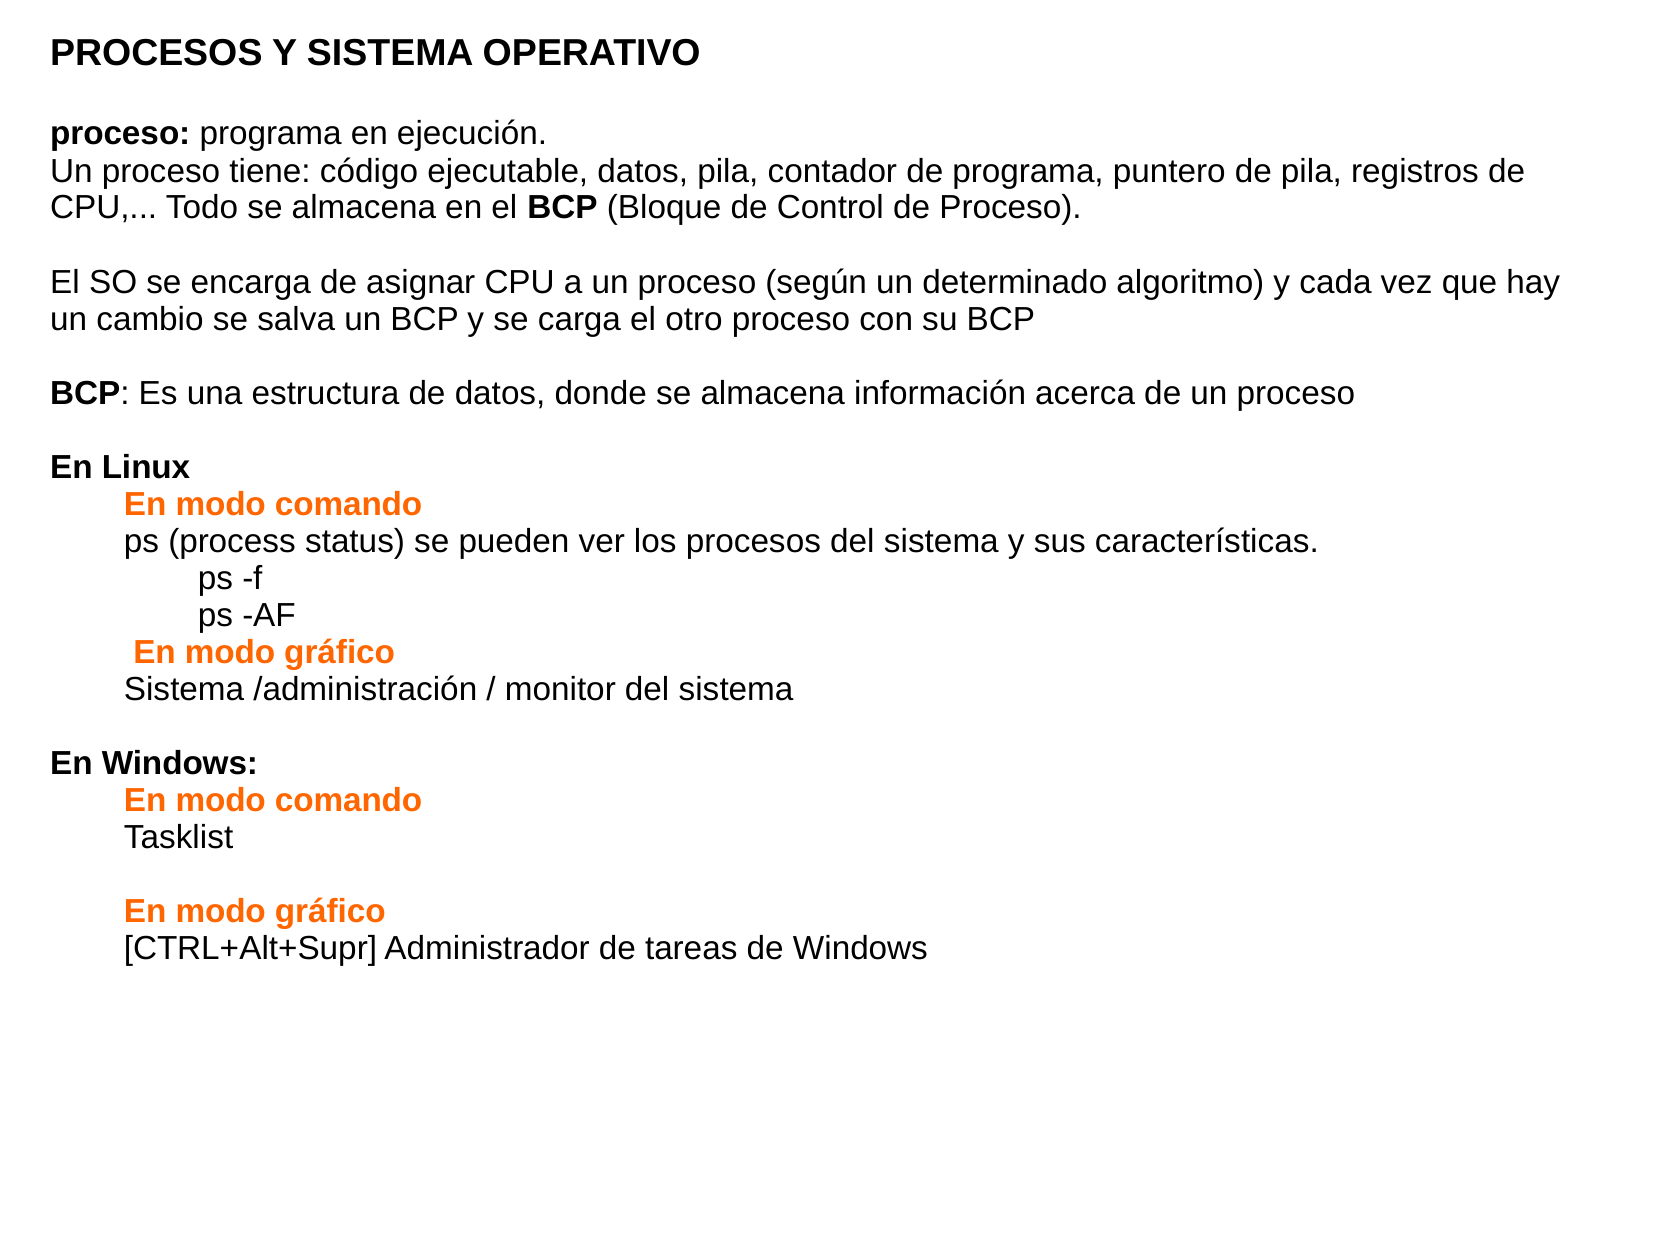

PROCESOS Y SISTEMA OPERATIVO
proceso: programa en ejecución.
Un proceso tiene: código ejecutable, datos, pila, contador de programa, puntero de pila, registros de CPU,... Todo se almacena en el BCP (Bloque de Control de Proceso).
El SO se encarga de asignar CPU a un proceso (según un determinado algoritmo) y cada vez que hay un cambio se salva un BCP y se carga el otro proceso con su BCP
BCP: Es una estructura de datos, donde se almacena información acerca de un proceso
En Linux
	En modo comando
	ps (process status) se pueden ver los procesos del sistema y sus características.
		ps -f
		ps -AF
	 En modo gráfico
	Sistema /administración / monitor del sistema
En Windows:
	En modo comando
	Tasklist
	En modo gráfico
	[CTRL+Alt+Supr] Administrador de tareas de Windows